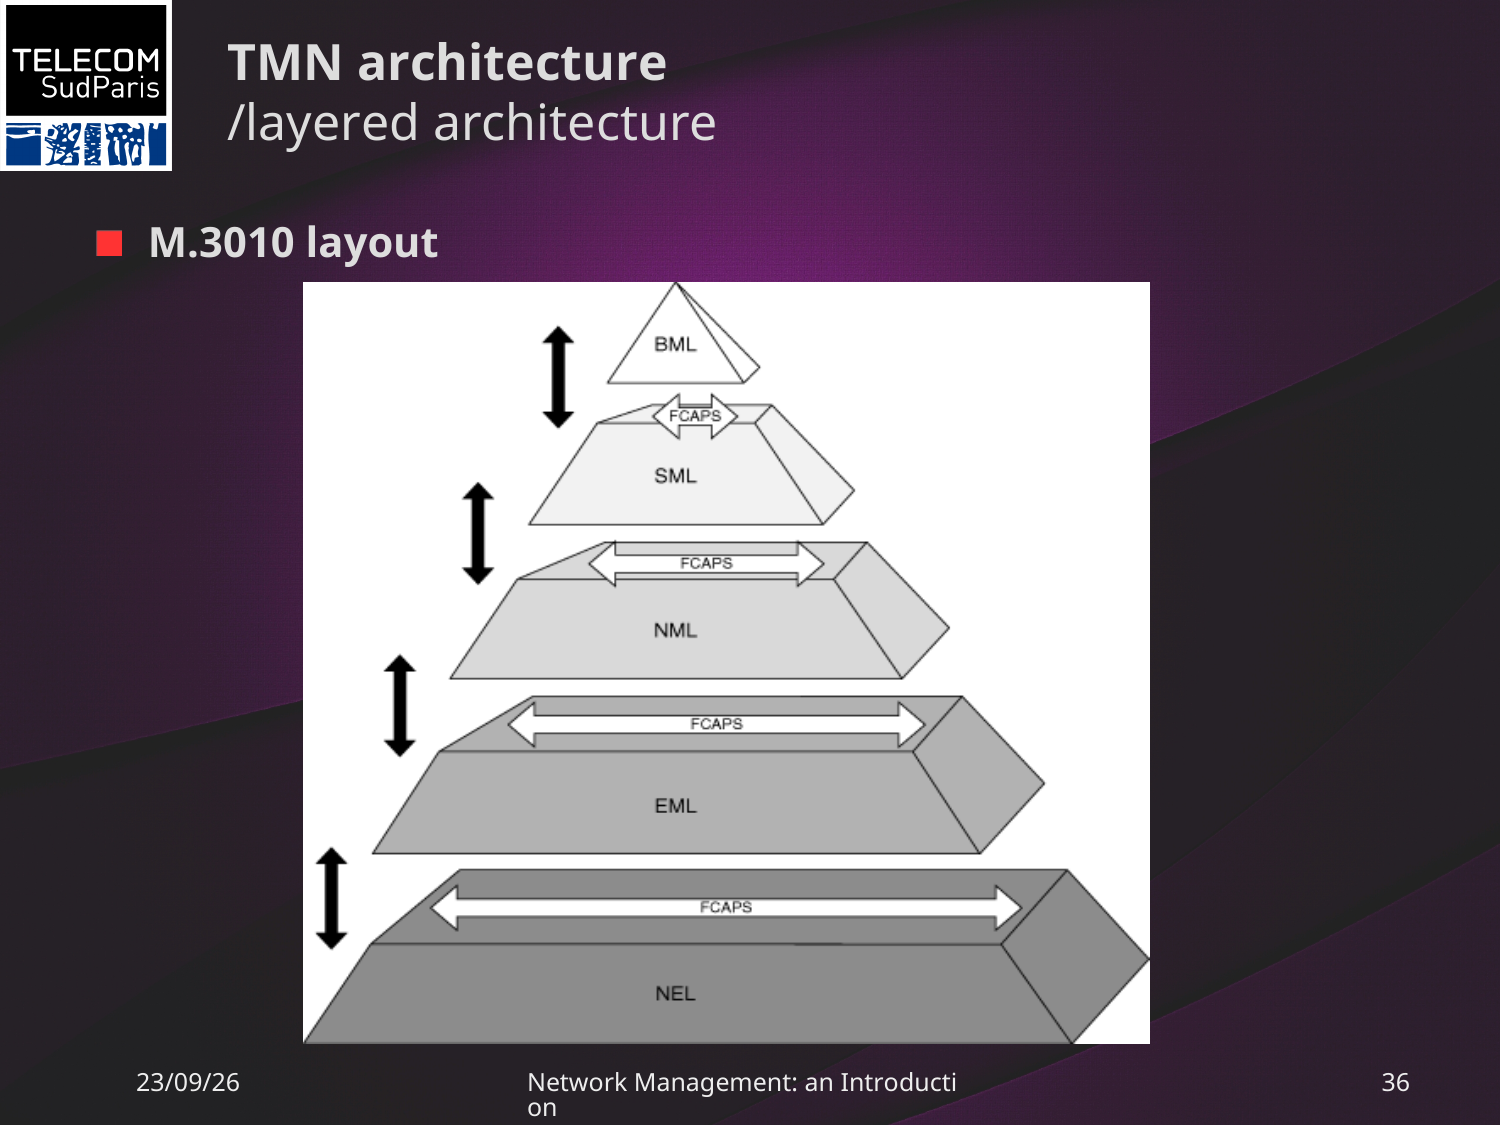

# TMN architecture /layered architecture
M.3010 layout
Network Management: an Introduction
36